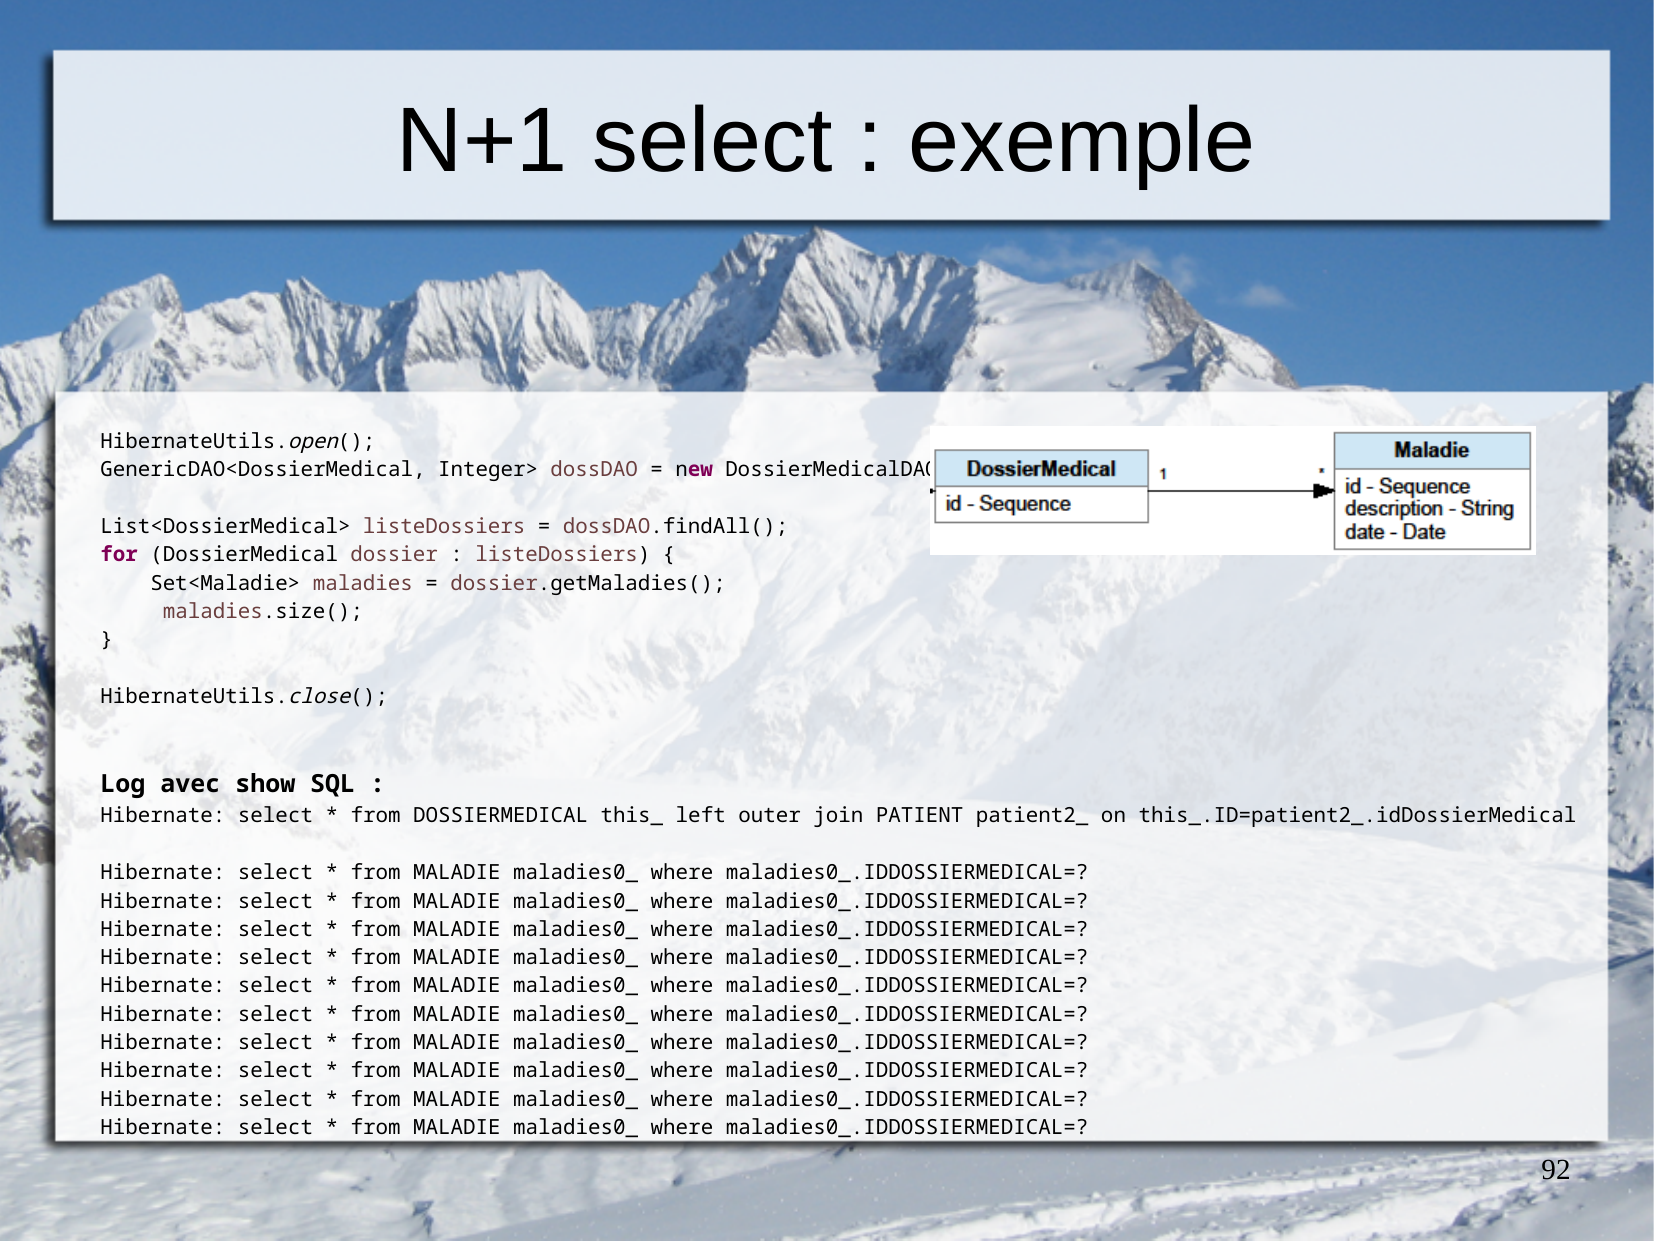

# N+1 select : exemple
HibernateUtils.open();
GenericDAO<DossierMedical, Integer> dossDAO = new DossierMedicalDAO();
List<DossierMedical> listeDossiers = dossDAO.findAll();
for (DossierMedical dossier : listeDossiers) {
 Set<Maladie> maladies = dossier.getMaladies();
 maladies.size();
}
HibernateUtils.close();
Log avec show SQL :
Hibernate: select * from DOSSIERMEDICAL this_ left outer join PATIENT patient2_ on this_.ID=patient2_.idDossierMedical
Hibernate: select * from MALADIE maladies0_ where maladies0_.IDDOSSIERMEDICAL=?
Hibernate: select * from MALADIE maladies0_ where maladies0_.IDDOSSIERMEDICAL=?
Hibernate: select * from MALADIE maladies0_ where maladies0_.IDDOSSIERMEDICAL=?
Hibernate: select * from MALADIE maladies0_ where maladies0_.IDDOSSIERMEDICAL=?
Hibernate: select * from MALADIE maladies0_ where maladies0_.IDDOSSIERMEDICAL=?
Hibernate: select * from MALADIE maladies0_ where maladies0_.IDDOSSIERMEDICAL=?
Hibernate: select * from MALADIE maladies0_ where maladies0_.IDDOSSIERMEDICAL=?
Hibernate: select * from MALADIE maladies0_ where maladies0_.IDDOSSIERMEDICAL=?
Hibernate: select * from MALADIE maladies0_ where maladies0_.IDDOSSIERMEDICAL=?
Hibernate: select * from MALADIE maladies0_ where maladies0_.IDDOSSIERMEDICAL=?
92